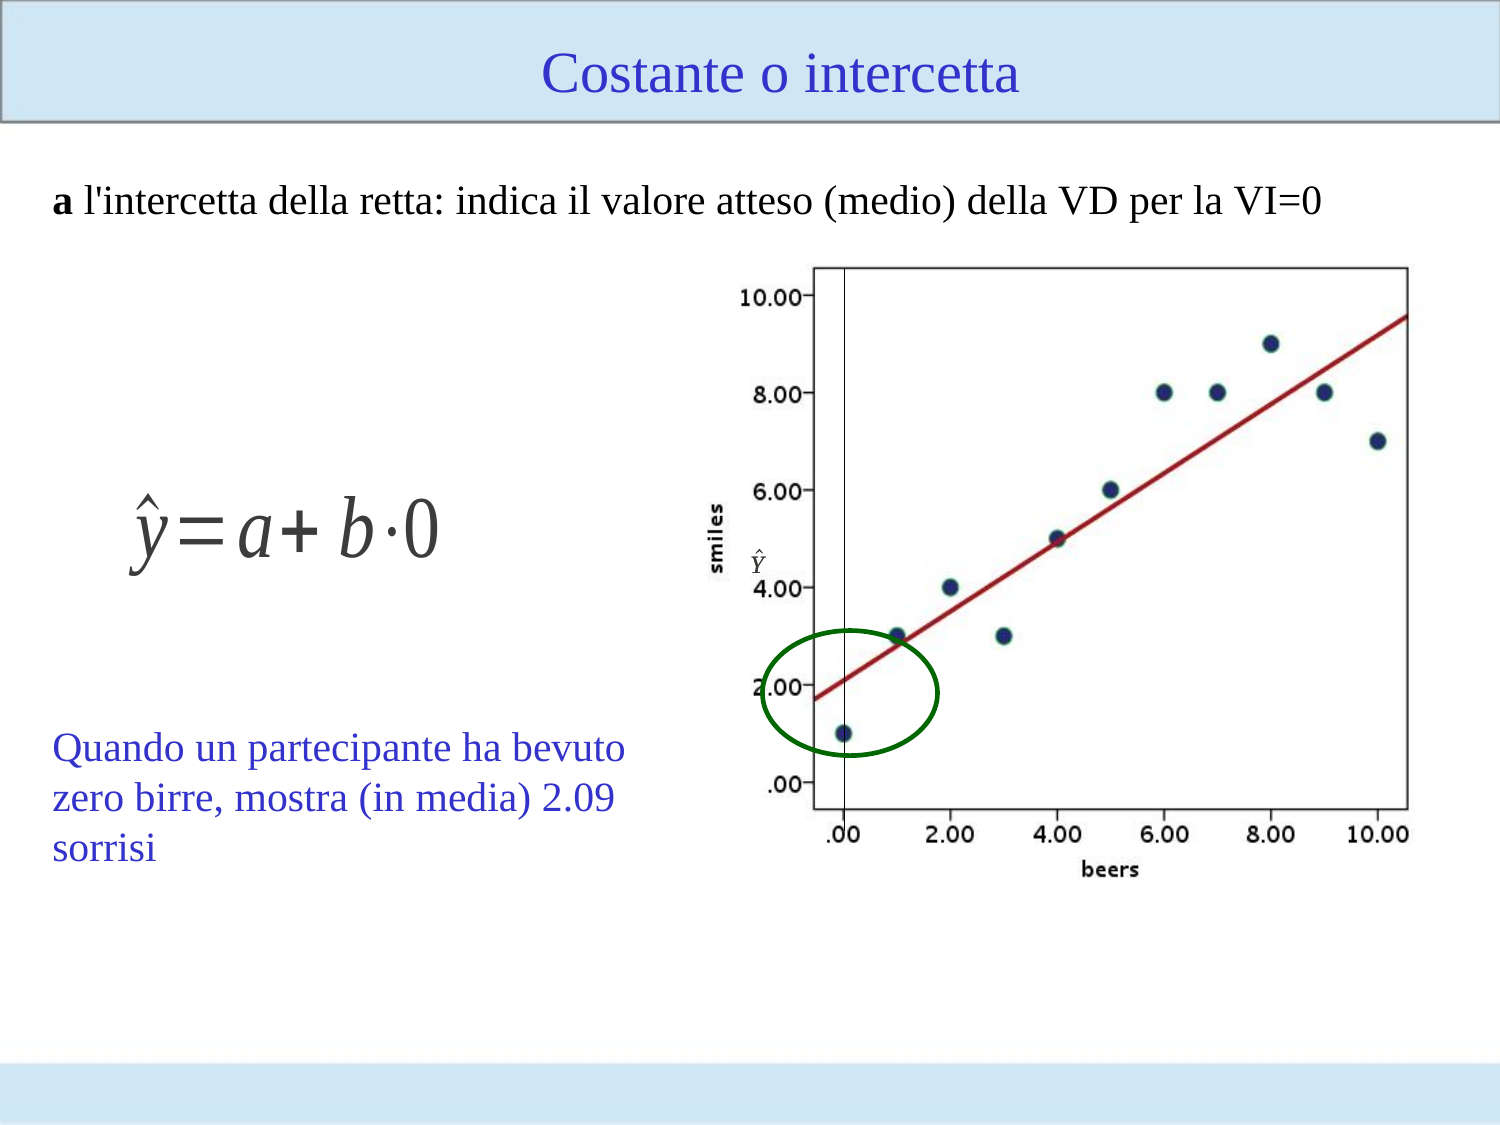

# Costante o intercetta
a l'intercetta della retta: indica il valore atteso (medio) della VD per la VI=0
Quando un partecipante ha bevuto zero birre, mostra (in media) 2.09 sorrisi
58